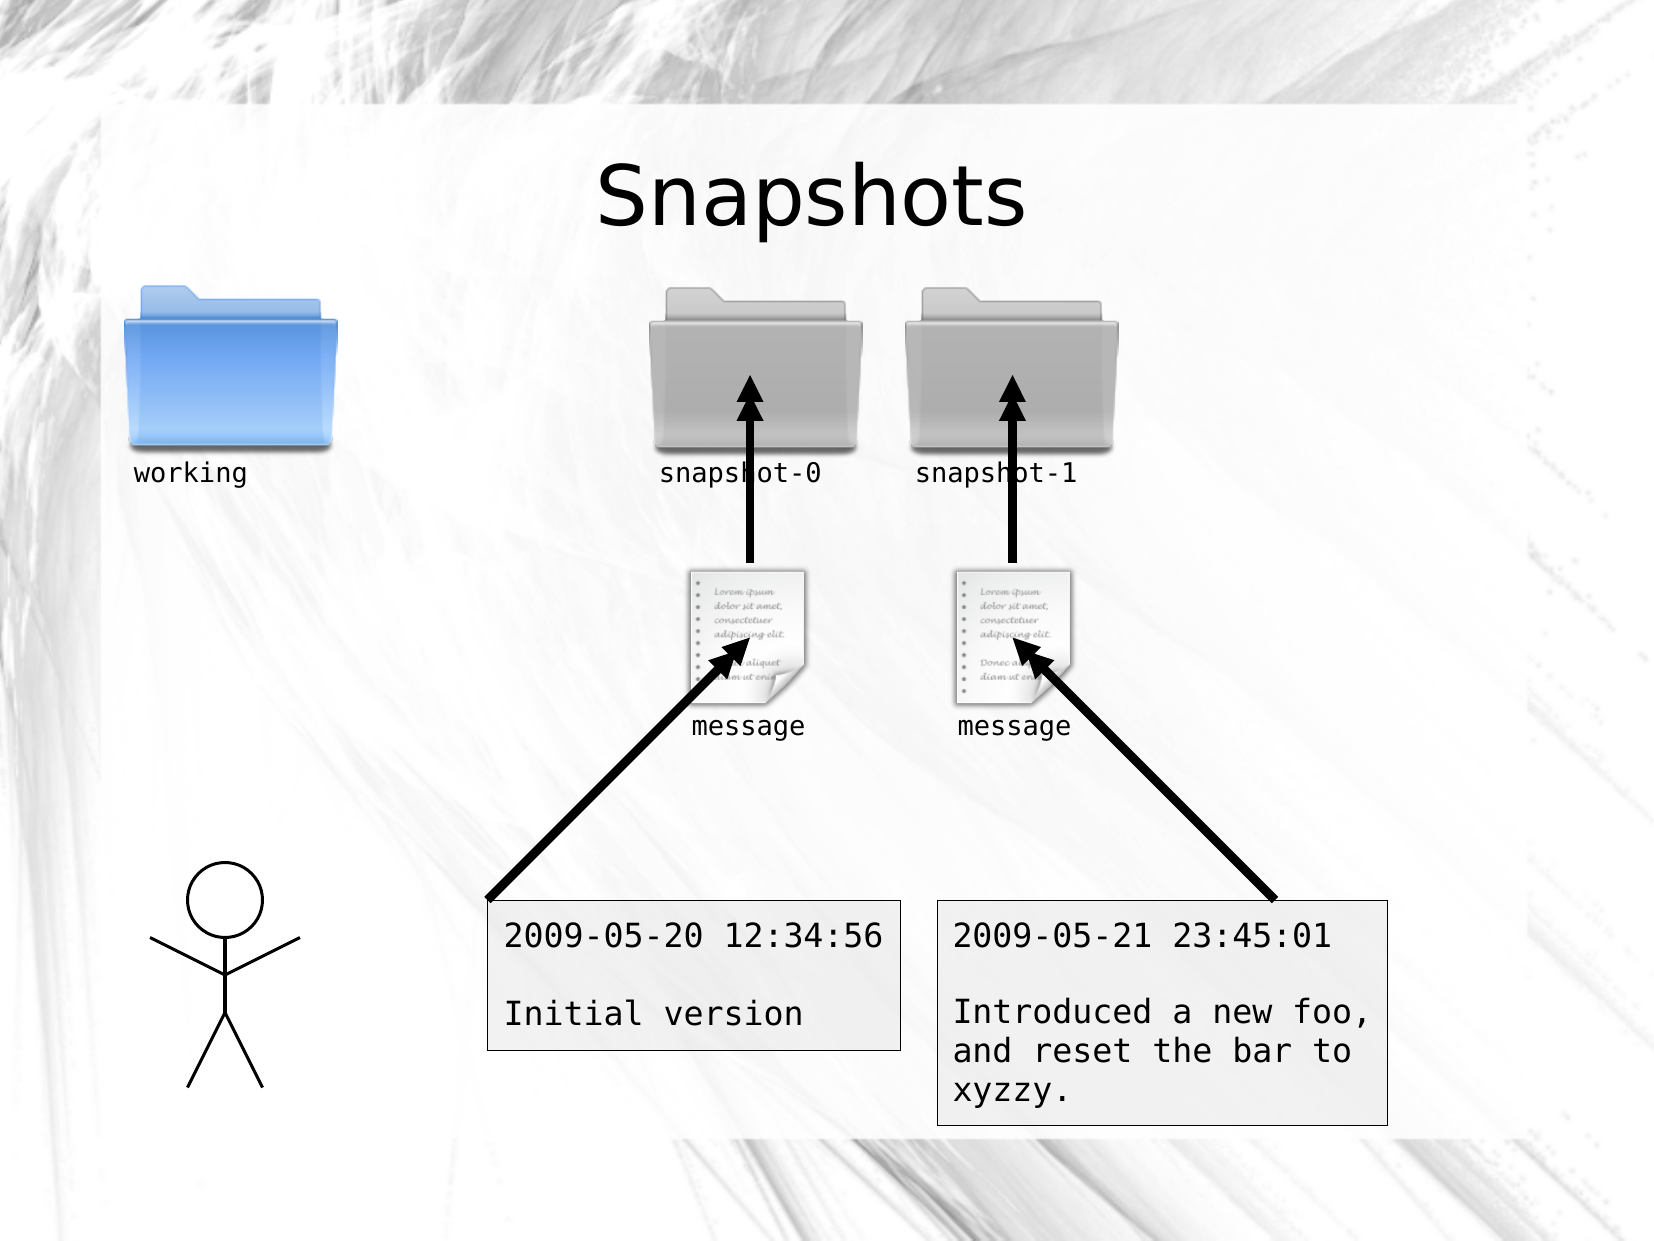

# Snapshots
working
snapshot-1
snapshot-0
message
message
2009-05-20 12:34:56
Initial version
2009-05-21 23:45:01
Introduced a new foo,
and reset the bar to
xyzzy.